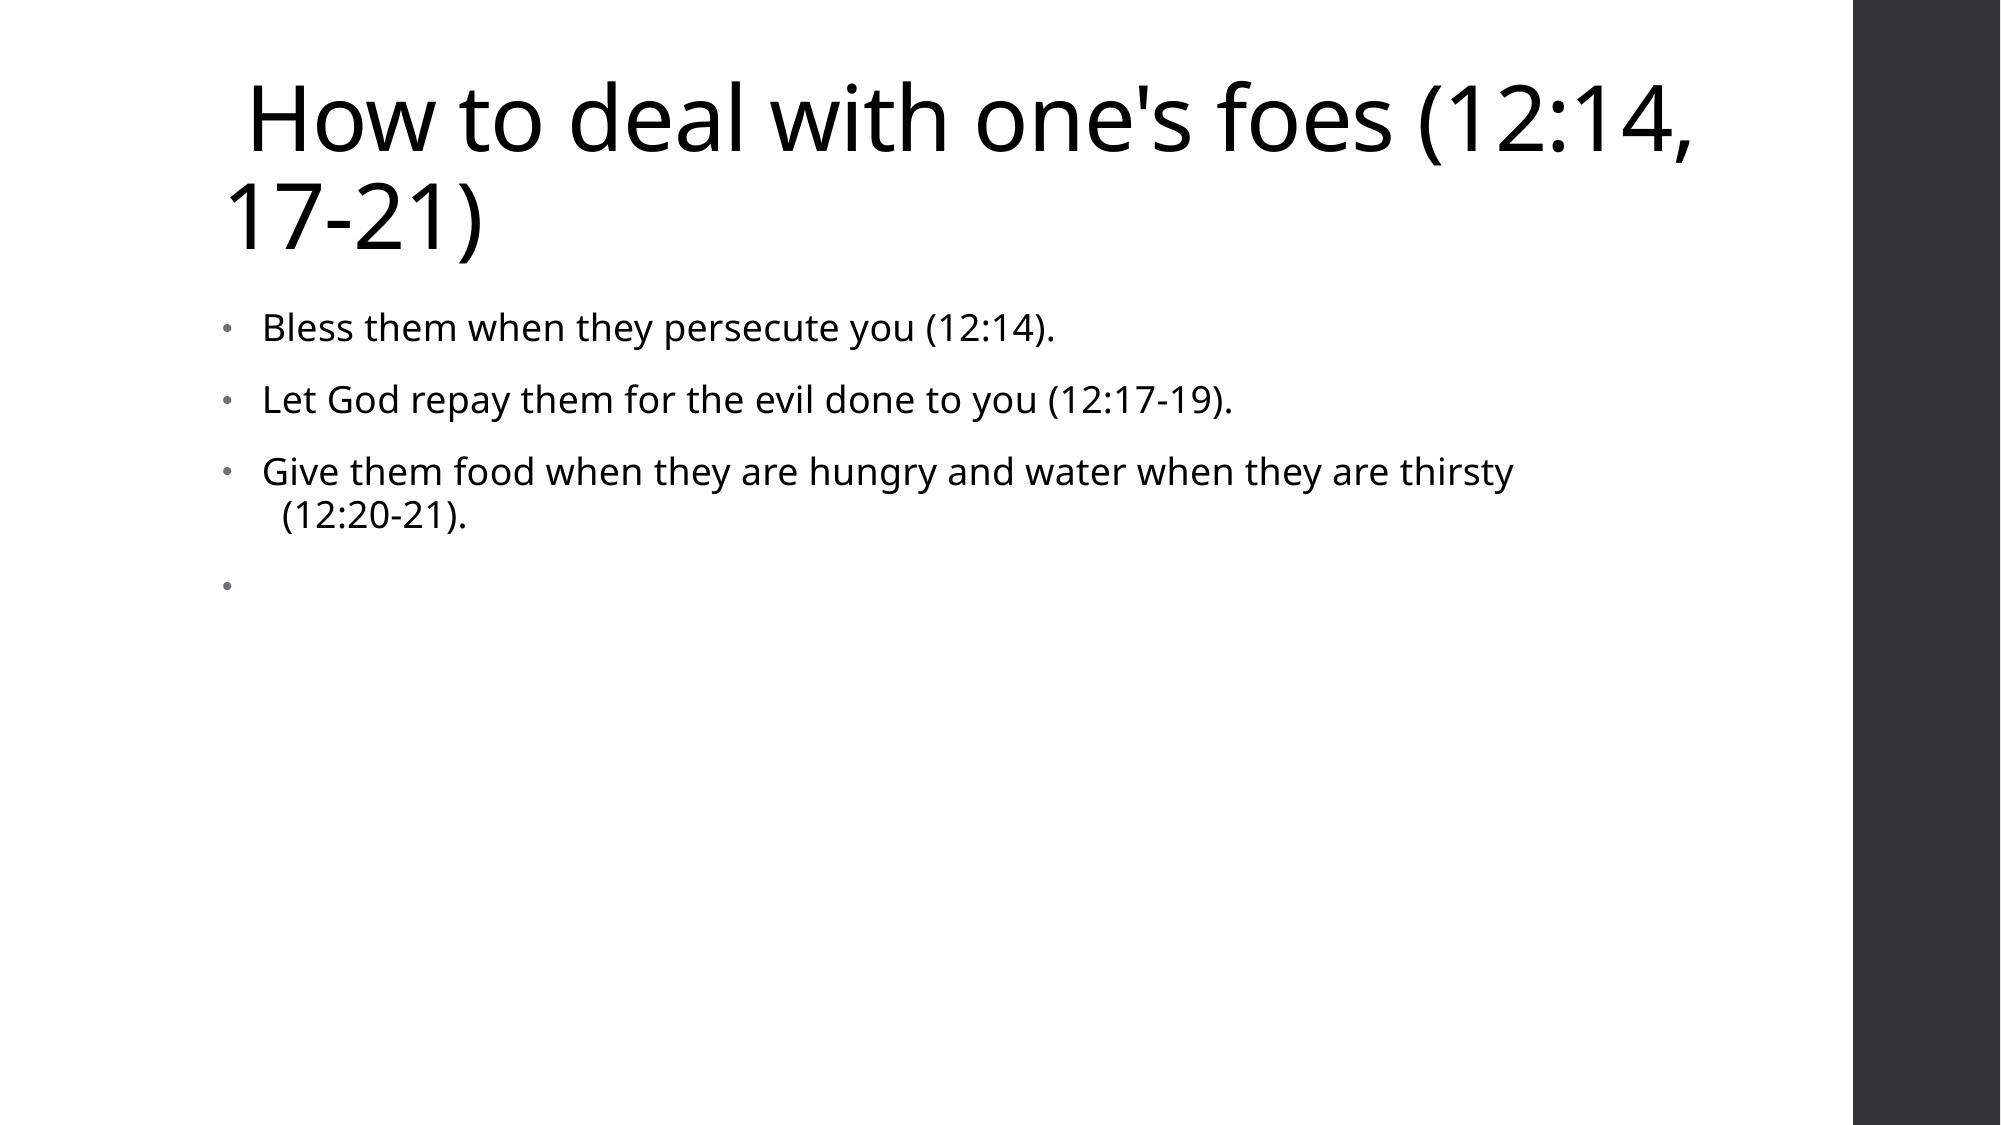

# How to deal with one's foes (12:14, 17-21)
 Bless them when they persecute you (12:14).
 Let God repay them for the evil done to you (12:17-19).
 Give them food when they are hungry and water when they are thirsty (12:20-21).